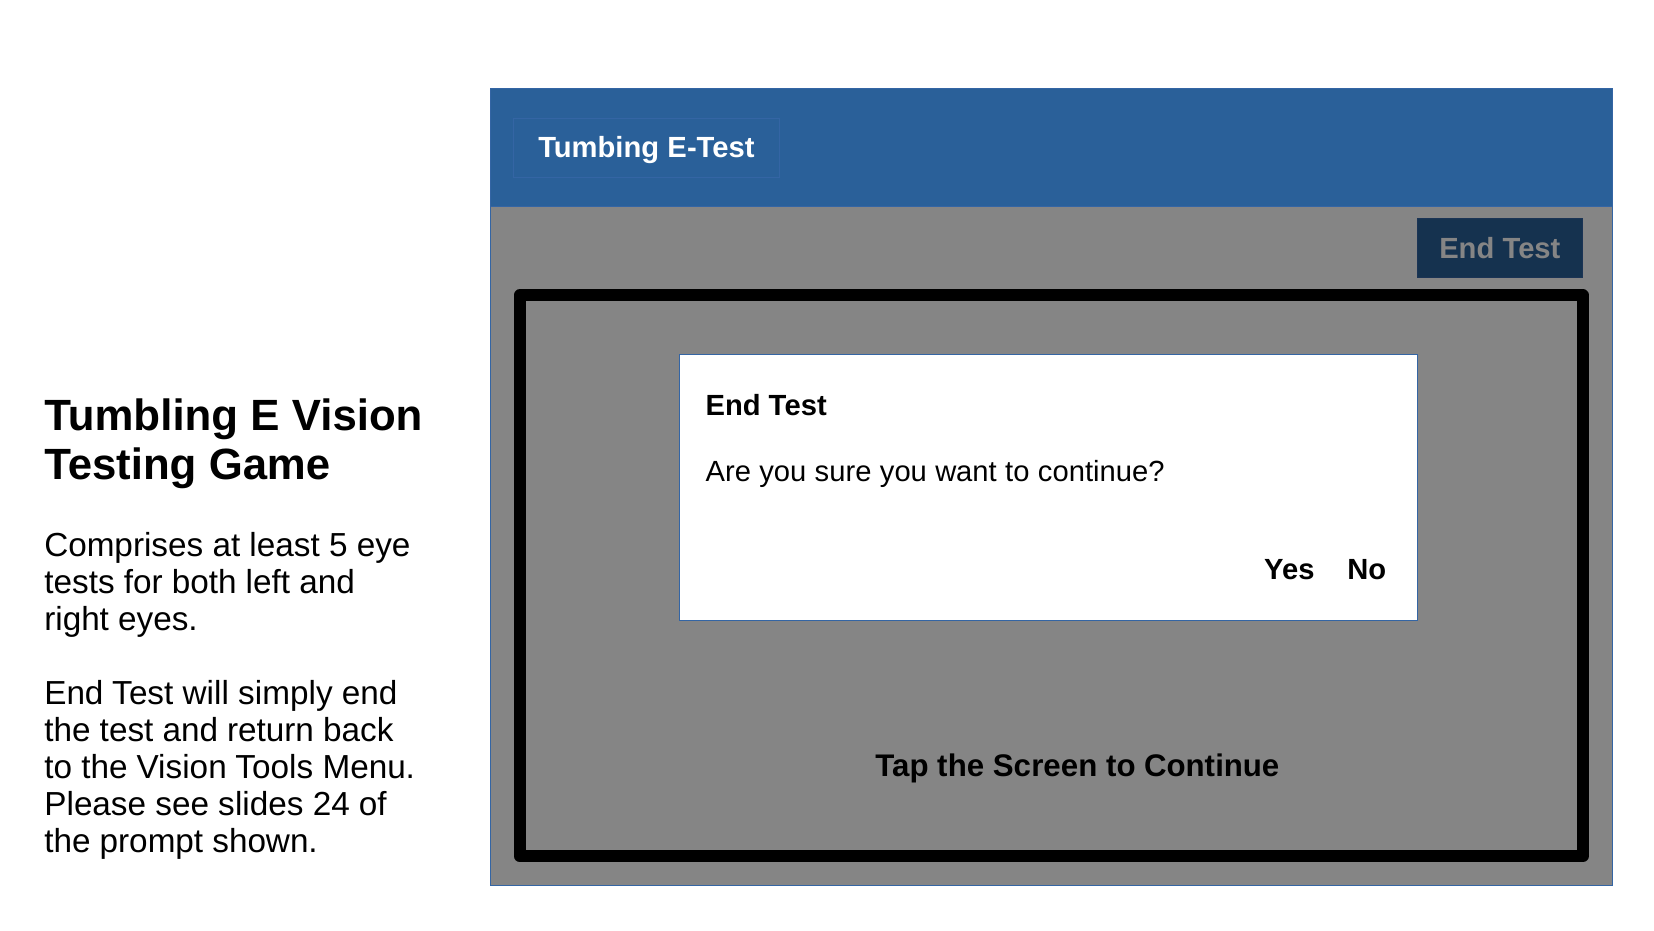

Tumbing E-Test
End Test
End Test
Are you sure you want to continue?
						 Yes No
Tumbling E Vision Testing Game
Comprises at least 5 eye tests for both left and right eyes.
End Test will simply end the test and return back to the Vision Tools Menu. Please see slides 24 of the prompt shown.
E
Tap the Screen to Continue